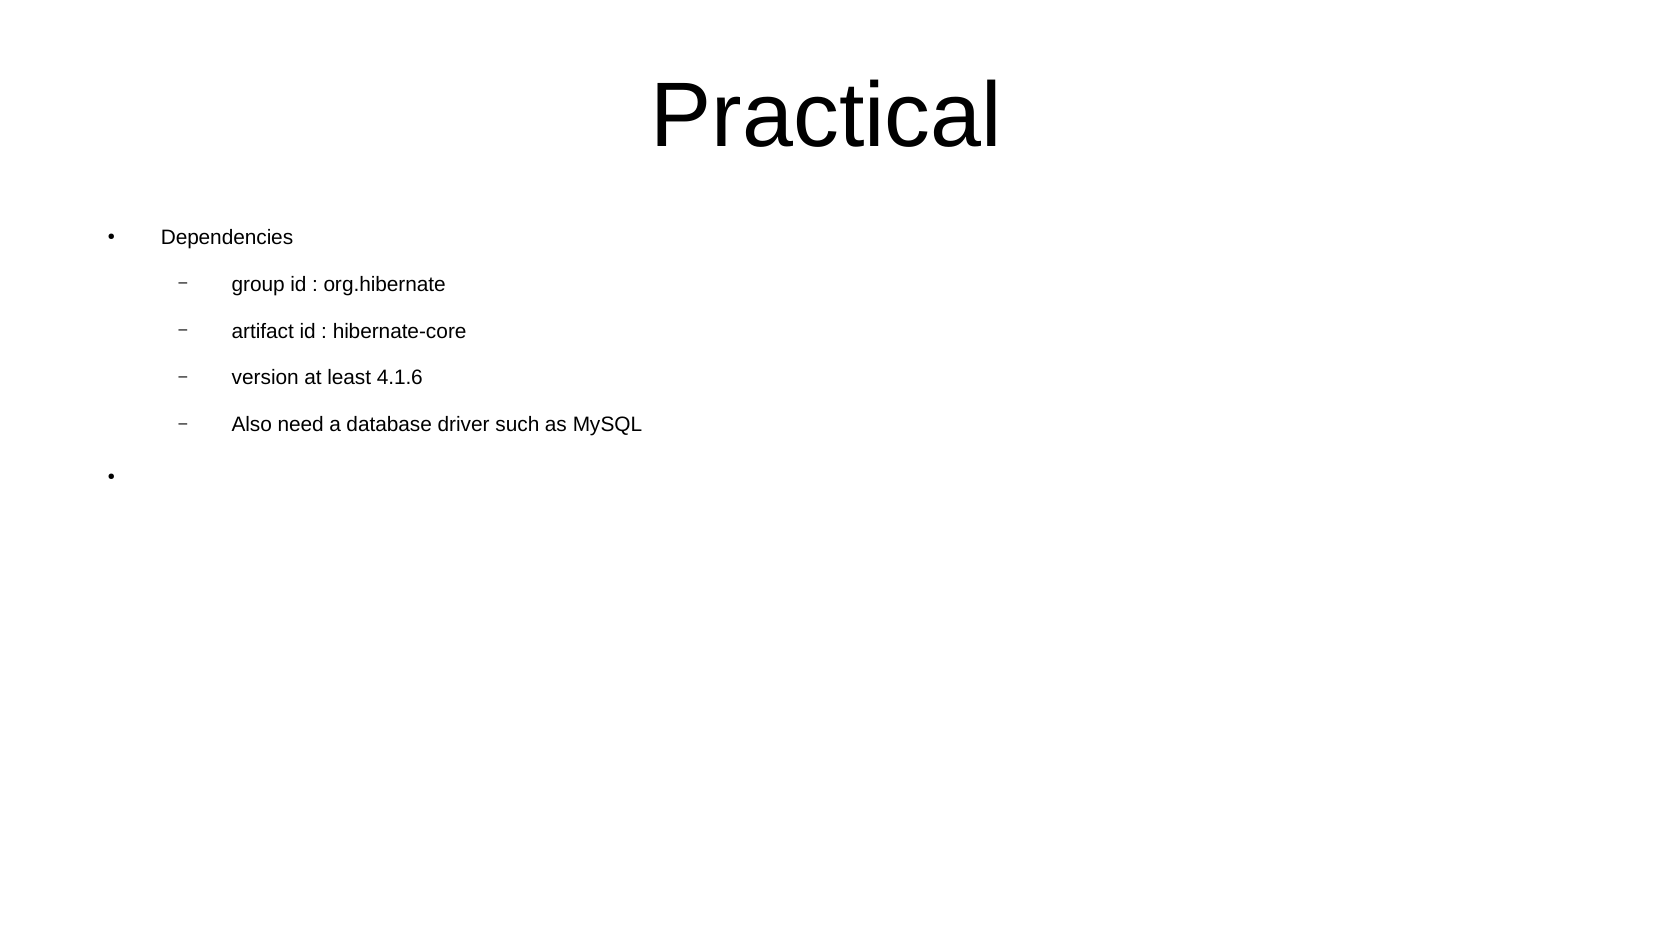

# Practical
Dependencies
group id : org.hibernate
artifact id : hibernate-core
version at least 4.1.6
Also need a database driver such as MySQL